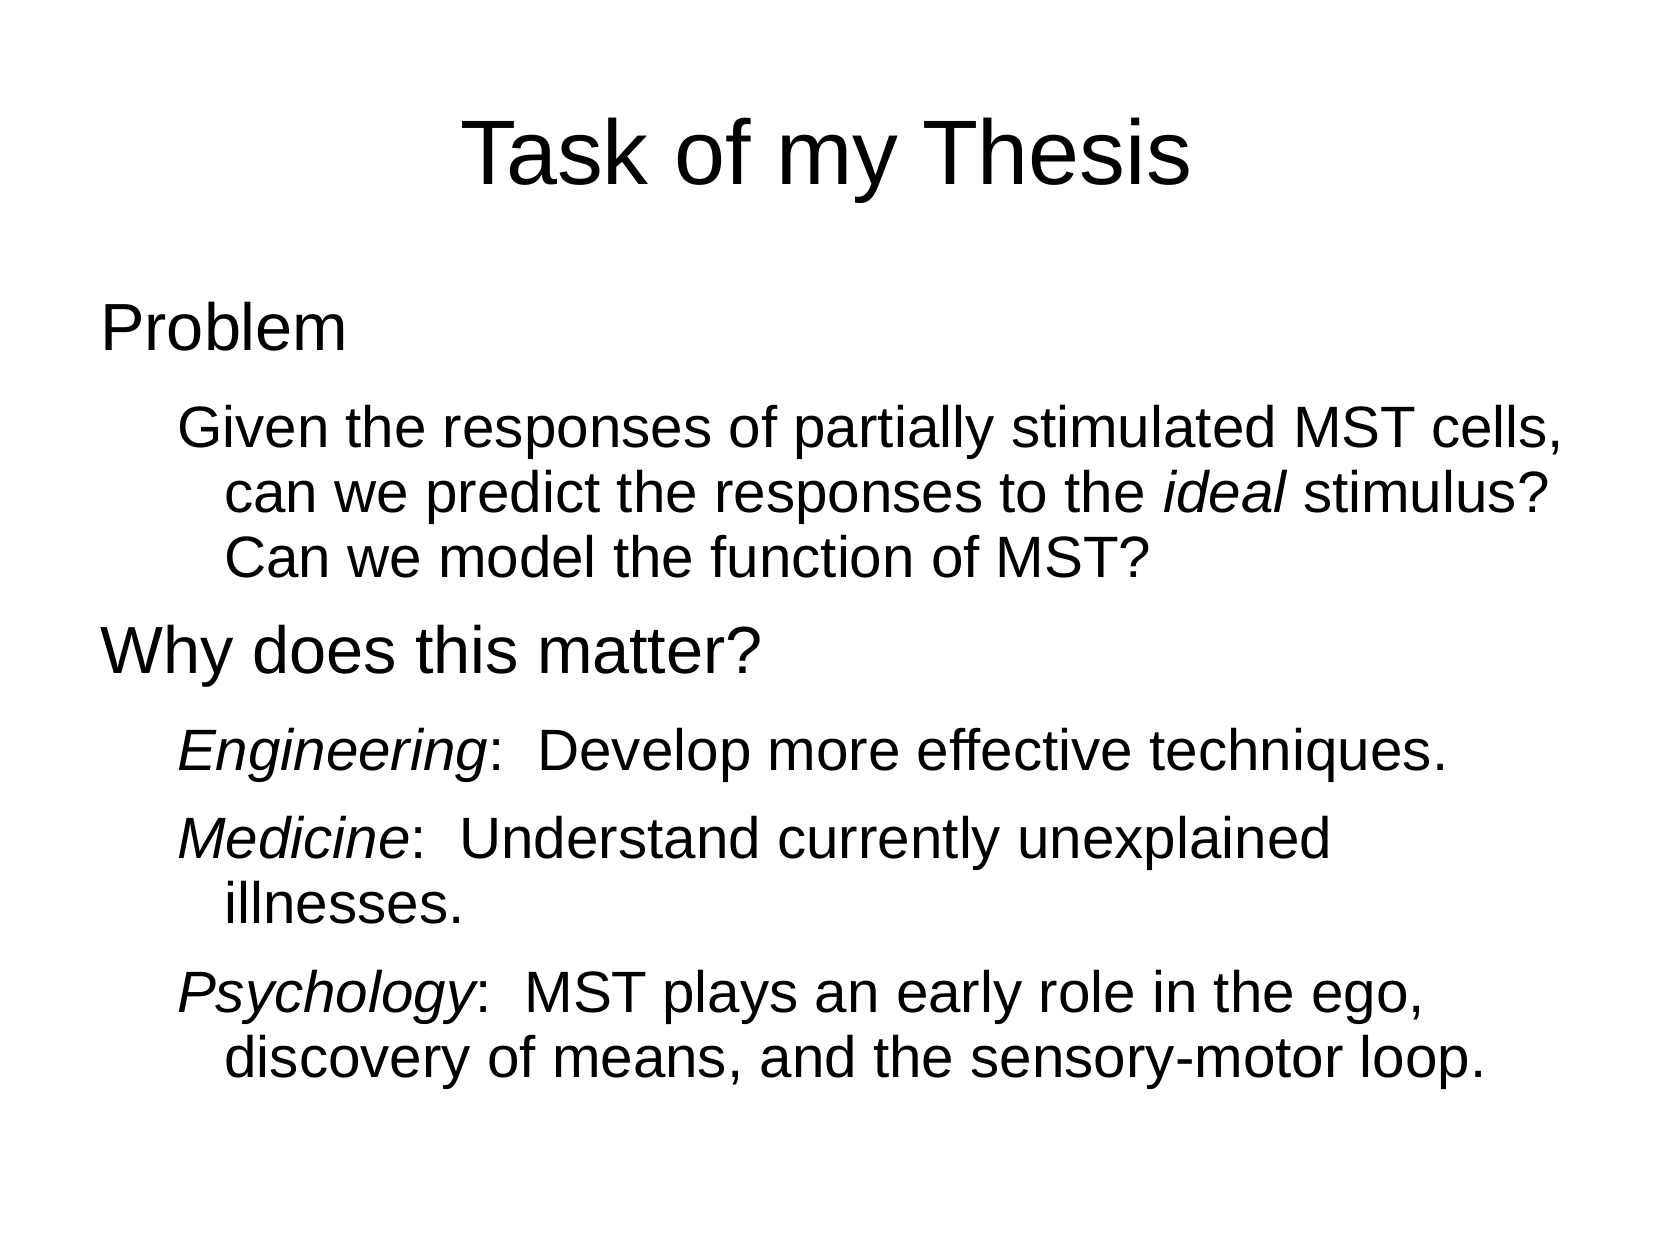

# Task of my Thesis
Problem
Given the responses of partially stimulated MST cells, can we predict the responses to the ideal stimulus? Can we model the function of MST?
Why does this matter?
Engineering: Develop more effective techniques.
Medicine: Understand currently unexplained illnesses.
Psychology: MST plays an early role in the ego, discovery of means, and the sensory-motor loop.